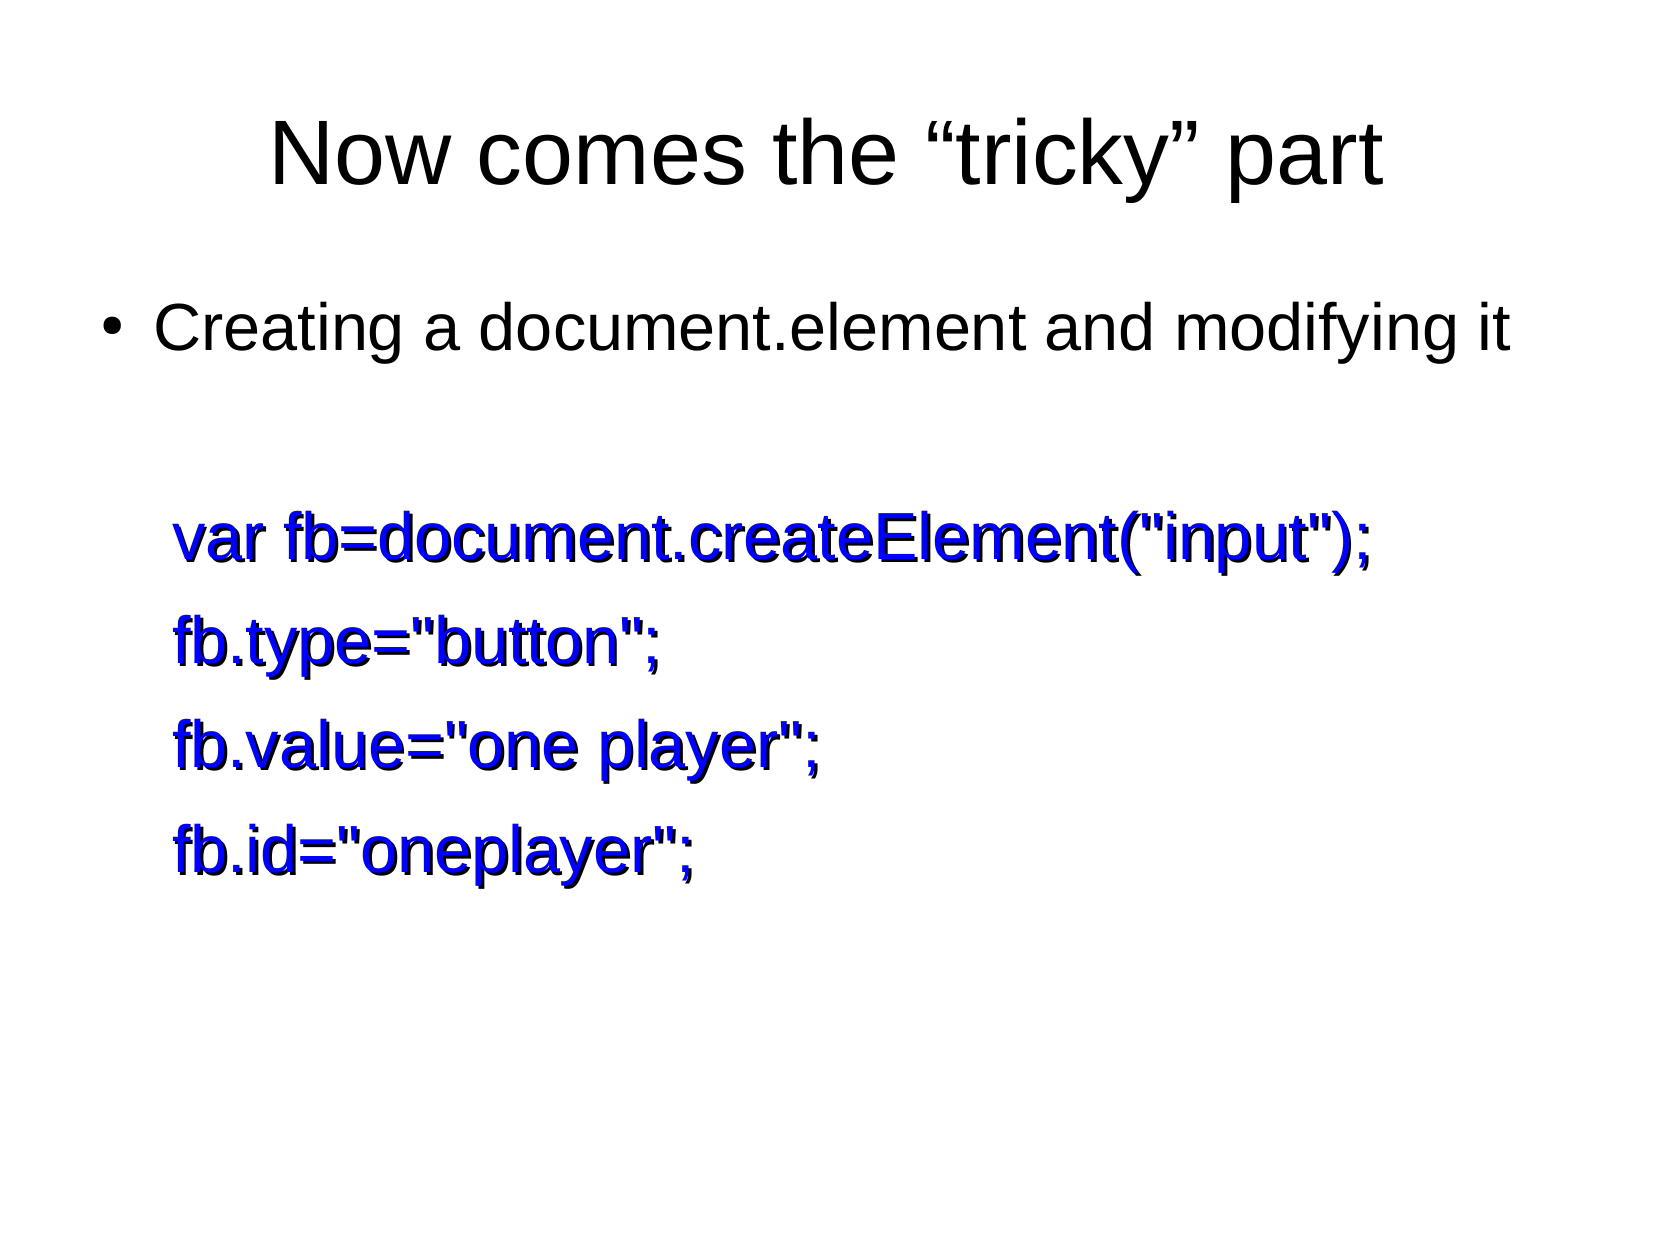

# Now comes the “tricky” part
Creating a document.element and modifying it
 var fb=document.createElement("input");
 fb.type="button";
 fb.value="one player";
 fb.id="oneplayer";